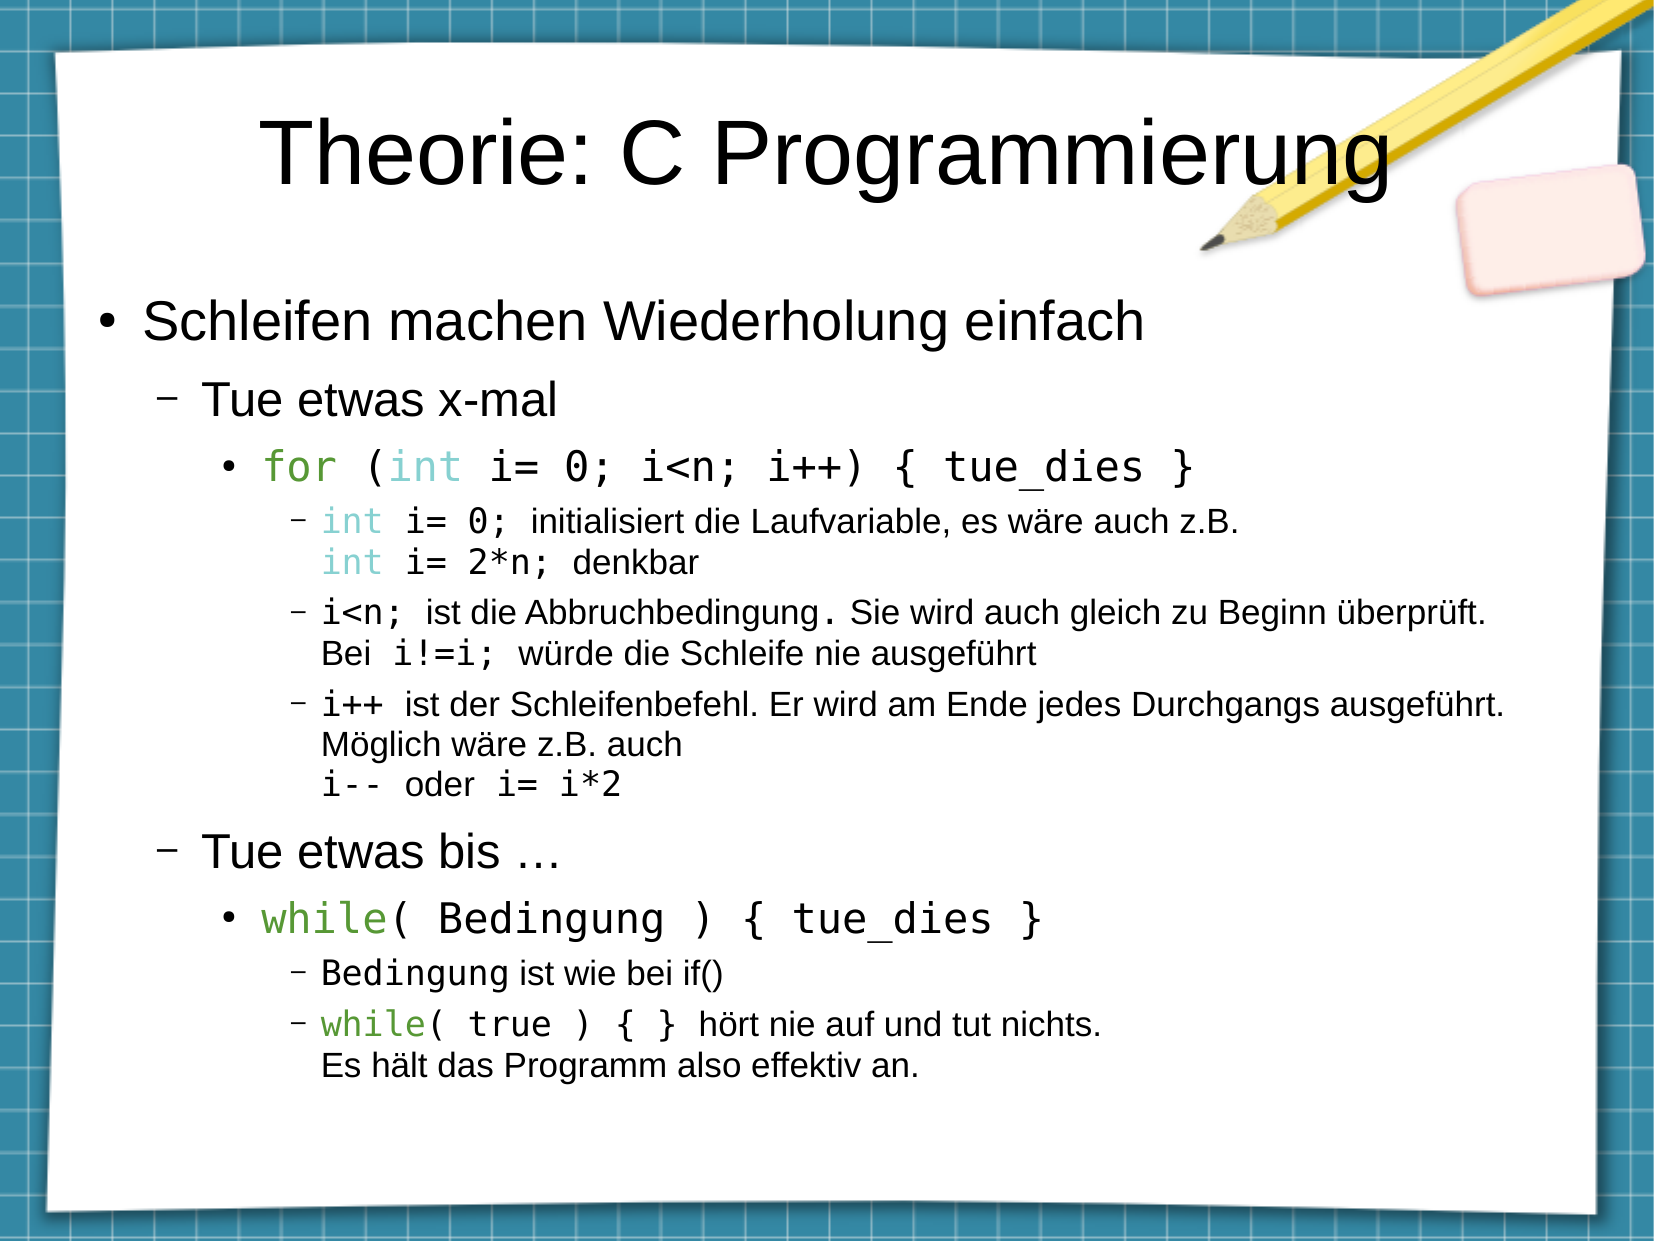

# Theorie: C Programmierung
Schleifen machen Wiederholung einfach
Tue etwas x-mal
for (int i= 0; i<n; i++) { tue_dies }
int i= 0; initialisiert die Laufvariable, es wäre auch z.B.
int i= 2*n; denkbar
i<n; ist die Abbruchbedingung. Sie wird auch gleich zu Beginn überprüft.
Bei i!=i; würde die Schleife nie ausgeführt
i++ ist der Schleifenbefehl. Er wird am Ende jedes Durchgangs ausgeführt. Möglich wäre z.B. auch
i-- oder i= i*2
Tue etwas bis …
while( Bedingung ) { tue_dies }
Bedingung ist wie bei if()
while( true ) { } hört nie auf und tut nichts.
Es hält das Programm also effektiv an.